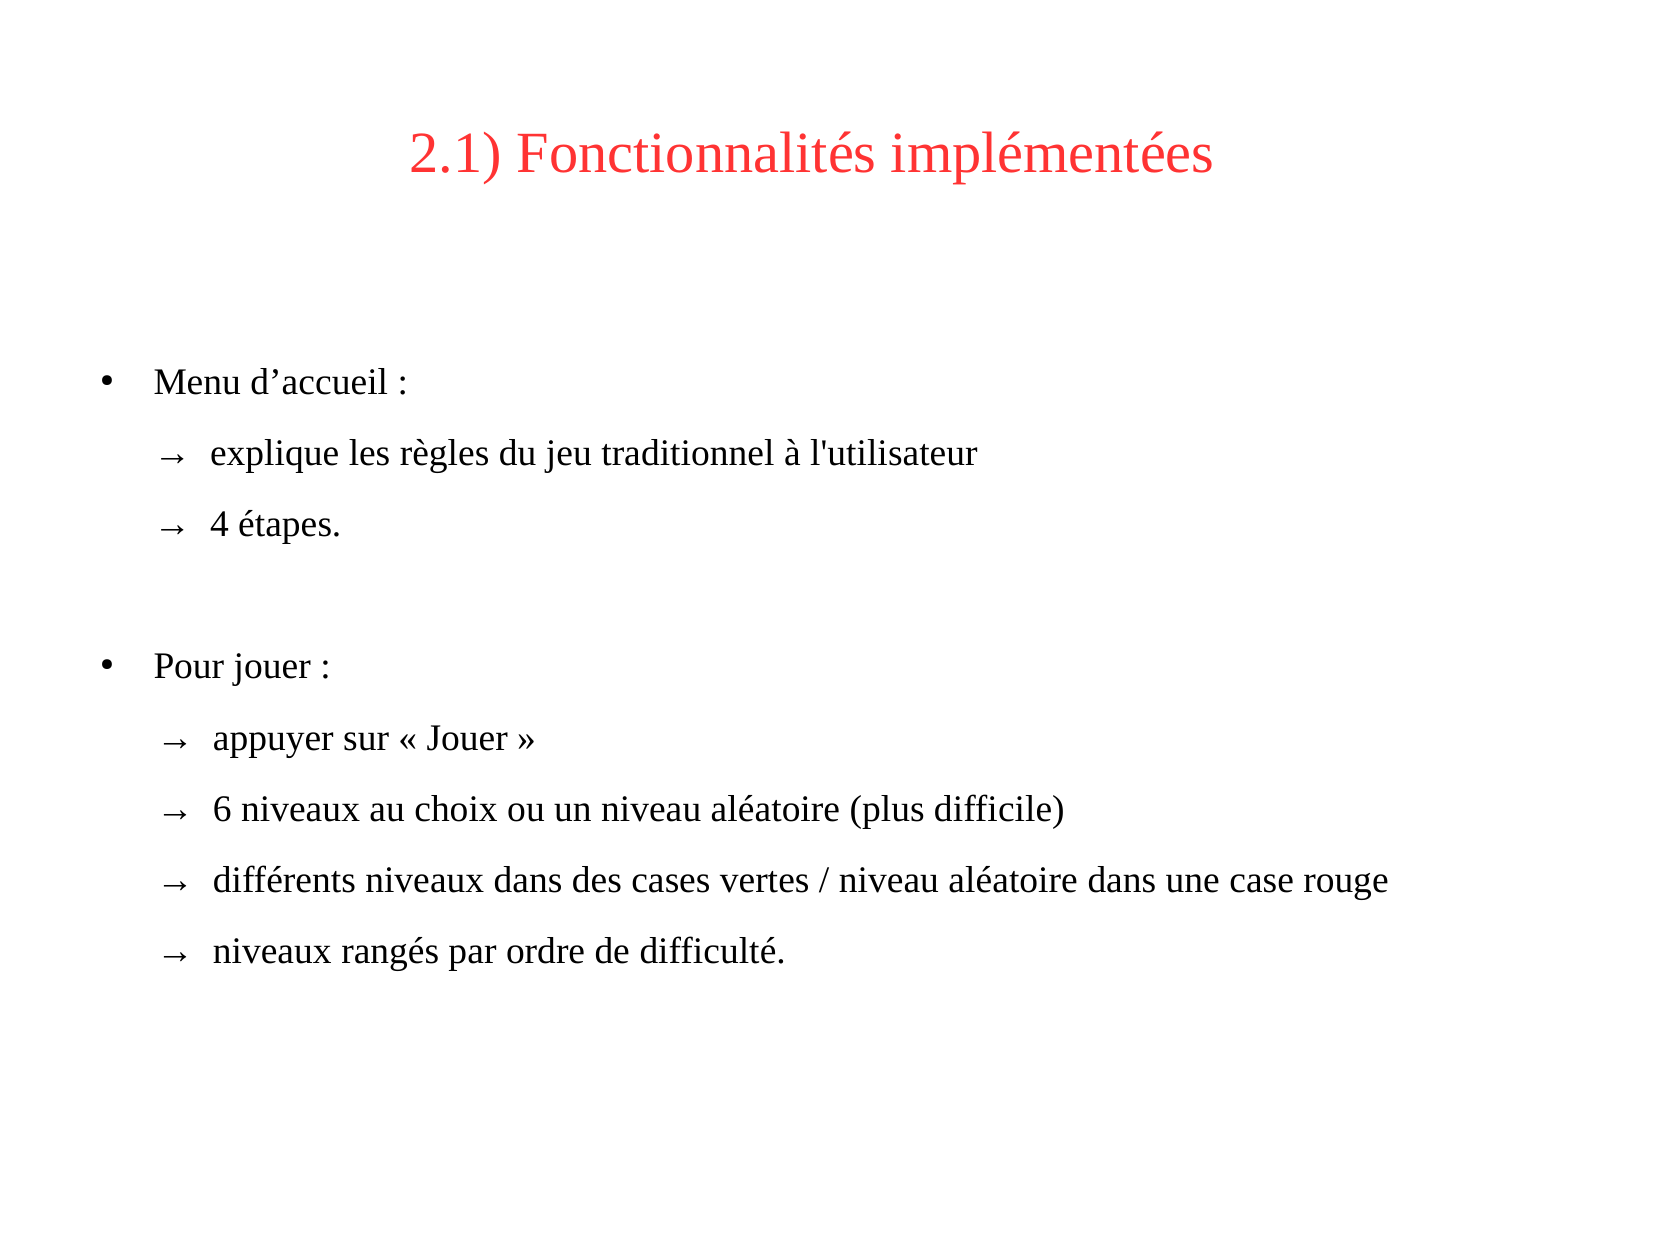

# 2.1) Fonctionnalités implémentées
Menu d’accueil :
→ explique les règles du jeu traditionnel à l'utilisateur
→ 4 étapes.
Pour jouer :
 	→ appuyer sur « Jouer »
 	→ 6 niveaux au choix ou un niveau aléatoire (plus difficile)
 	→ différents niveaux dans des cases vertes / niveau aléatoire dans une case rouge
 	→ niveaux rangés par ordre de difficulté.